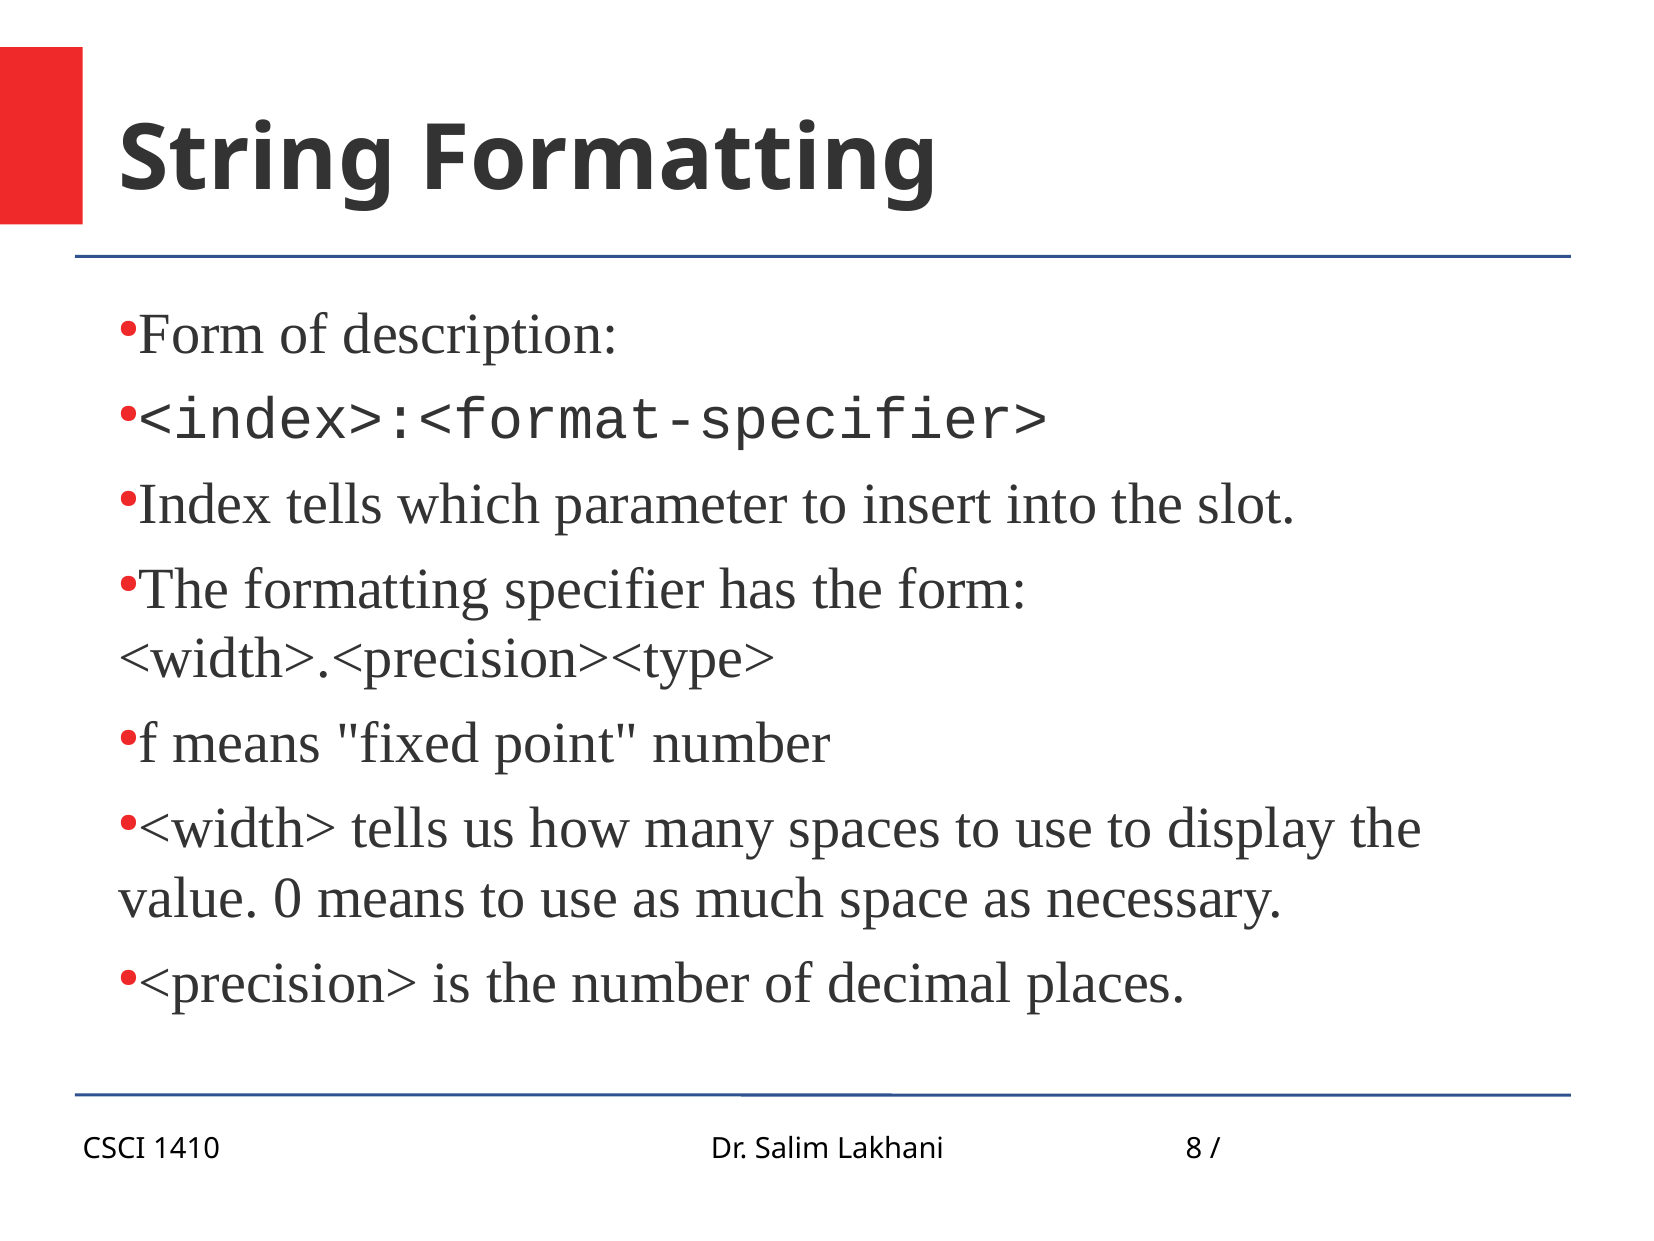

# String Formatting
Form of description:
<index>:<format-specifier>
Index tells which parameter to insert into the slot.
The formatting specifier has the form: <width>.<precision><type>
f means "fixed point" number
<width> tells us how many spaces to use to display the value. 0 means to use as much space as necessary.
<precision> is the number of decimal places.
CSCI 1410
Dr. Salim Lakhani